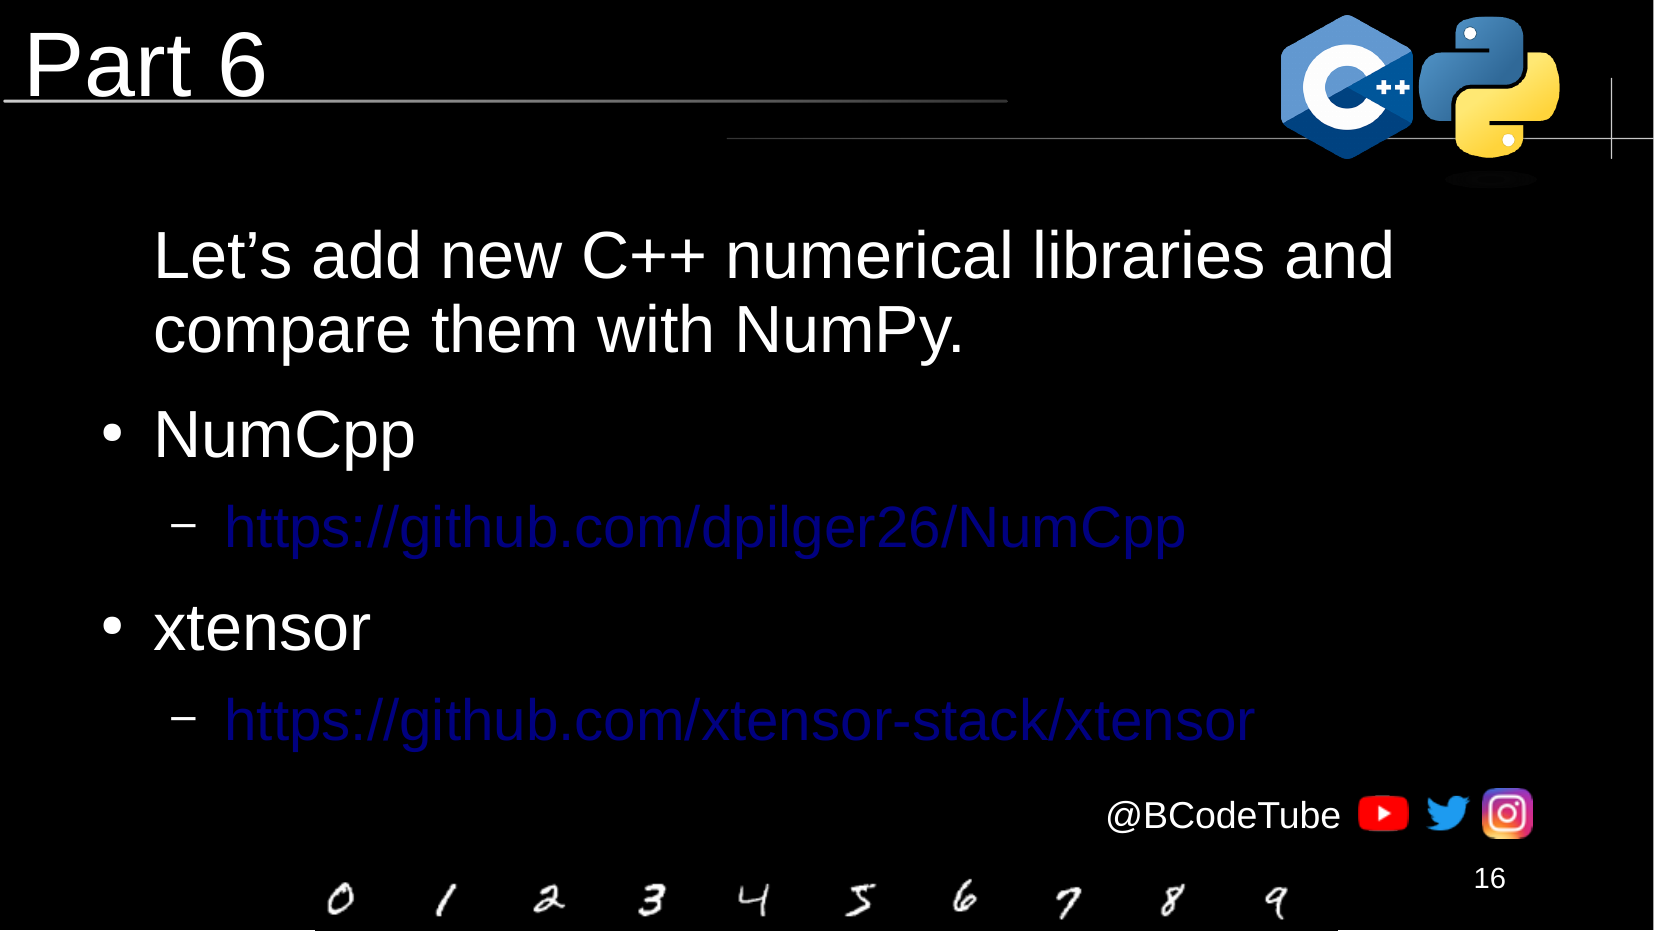

# Part 6
Let’s add new C++ numerical libraries and compare them with NumPy.
NumCpp
https://github.com/dpilger26/NumCpp
xtensor
https://github.com/xtensor-stack/xtensor
16